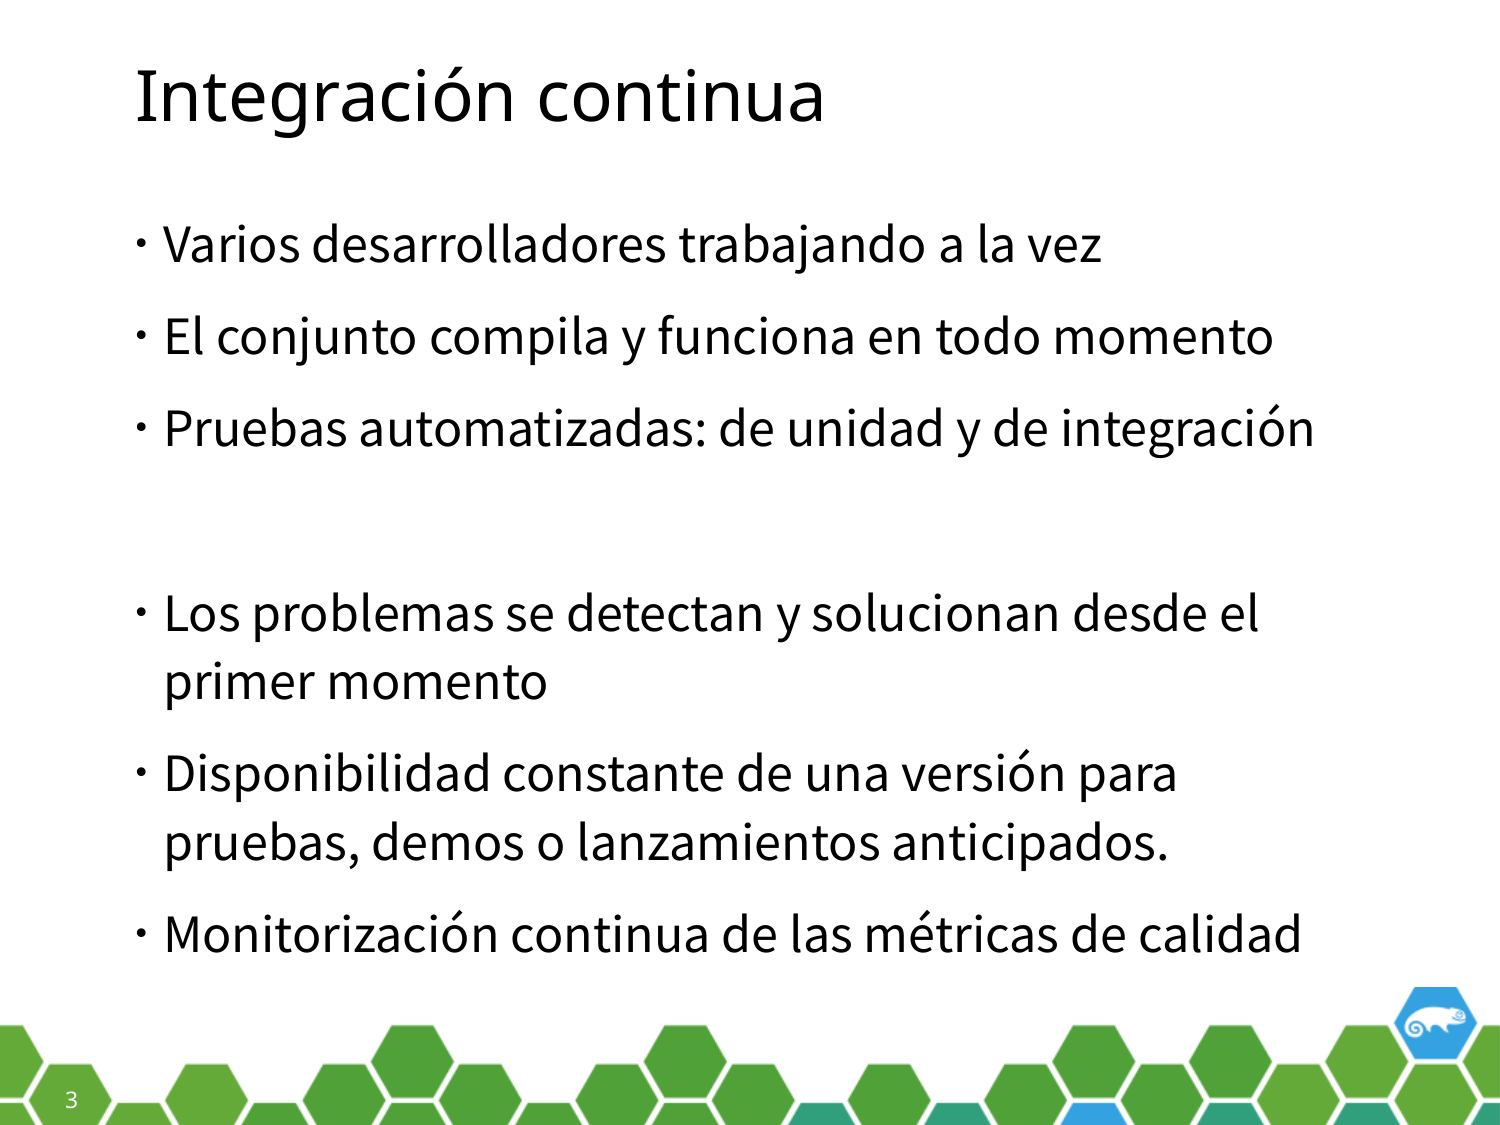

# Integración continua
Varios desarrolladores trabajando a la vez
El conjunto compila y funciona en todo momento
Pruebas automatizadas: de unidad y de integración
Los problemas se detectan y solucionan desde el primer momento
Disponibilidad constante de una versión para pruebas, demos o lanzamientos anticipados.
Monitorización continua de las métricas de calidad